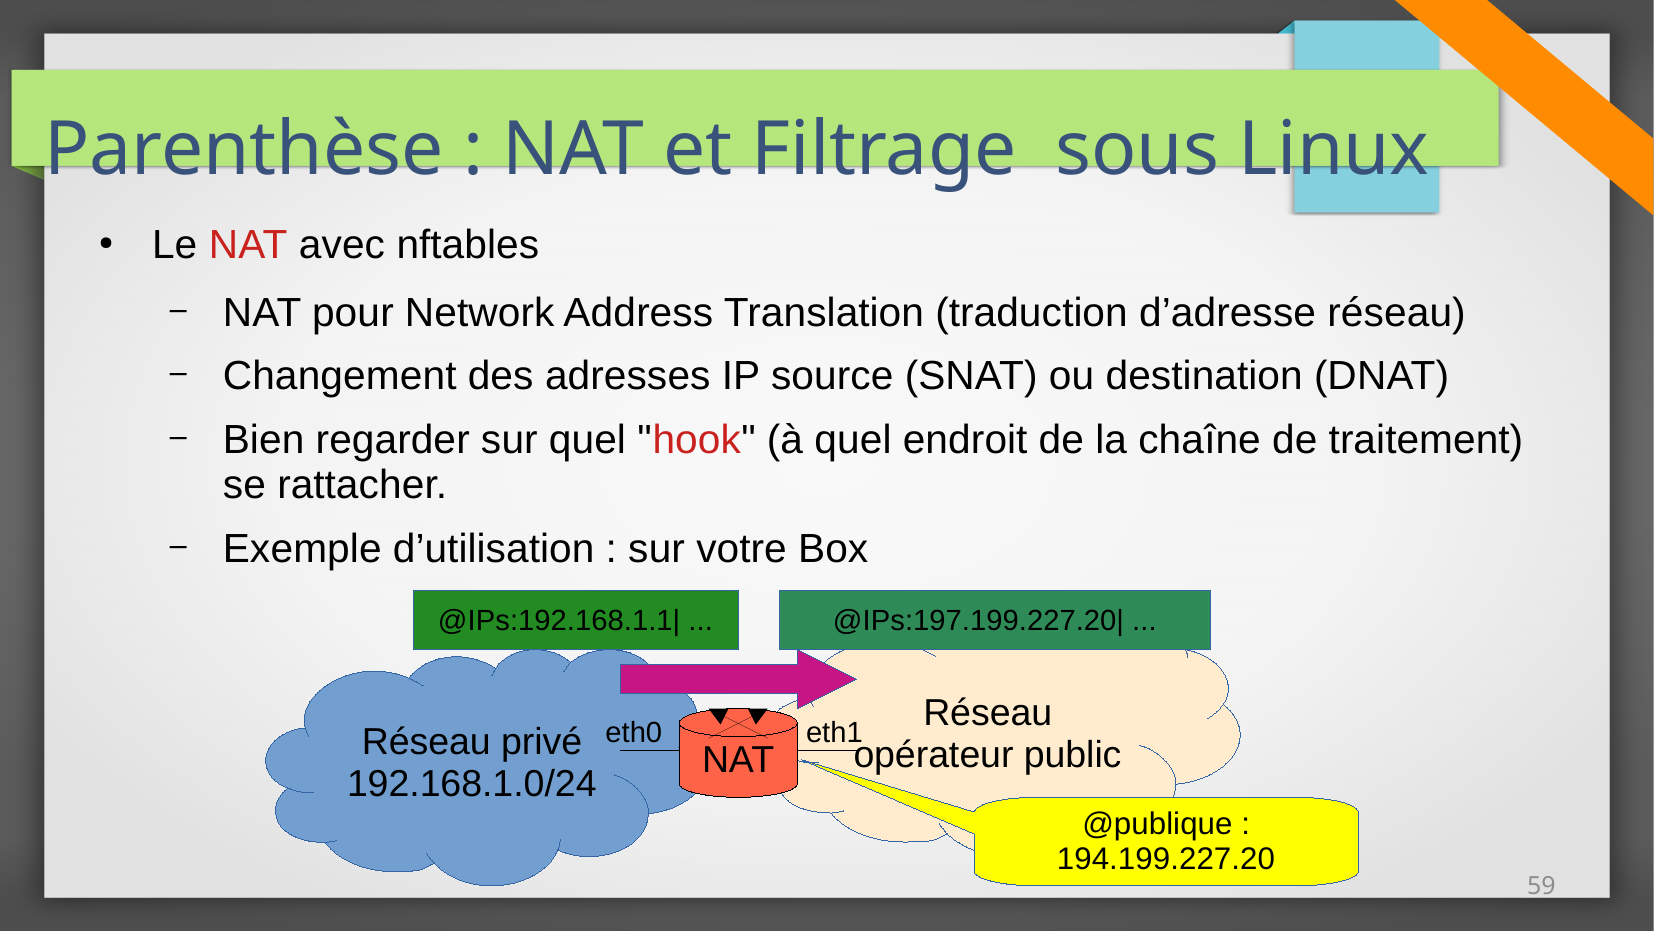

Parenthèse : NAT et Filtrage sous Linux
# Le NAT avec nftables
NAT pour Network Address Translation (traduction d’adresse réseau)
Changement des adresses IP source (SNAT) ou destination (DNAT)
Bien regarder sur quel "hook" (à quel endroit de la chaîne de traitement) se rattacher.
Exemple d’utilisation : sur votre Box
@IPs:192.168.1.1| ...
@IPs:197.199.227.20| ...
Réseau opérateur public
Réseau privé
192.168.1.0/24
eth0
NAT
eth1
@publique : 194.199.227.20